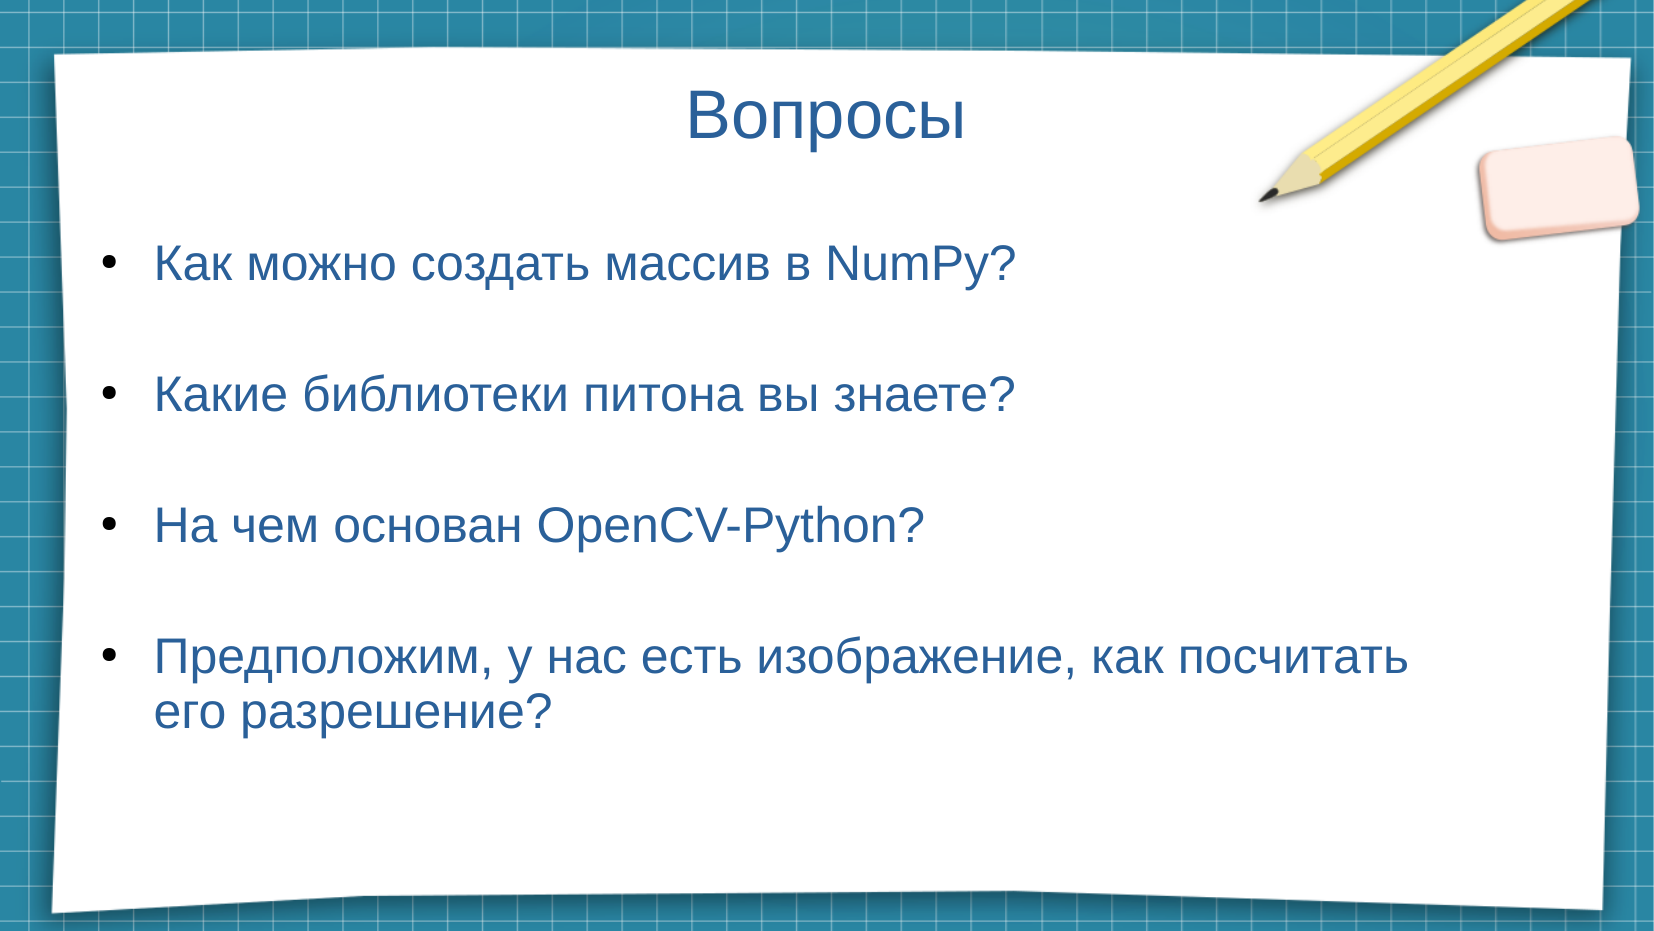

# Вопросы
Как можно создать массив в NumPy?
Какие библиотеки питона вы знаете?
На чем основан OpenCV-Python?
Предположим, у нас есть изображение, как посчитать
его разрешение?